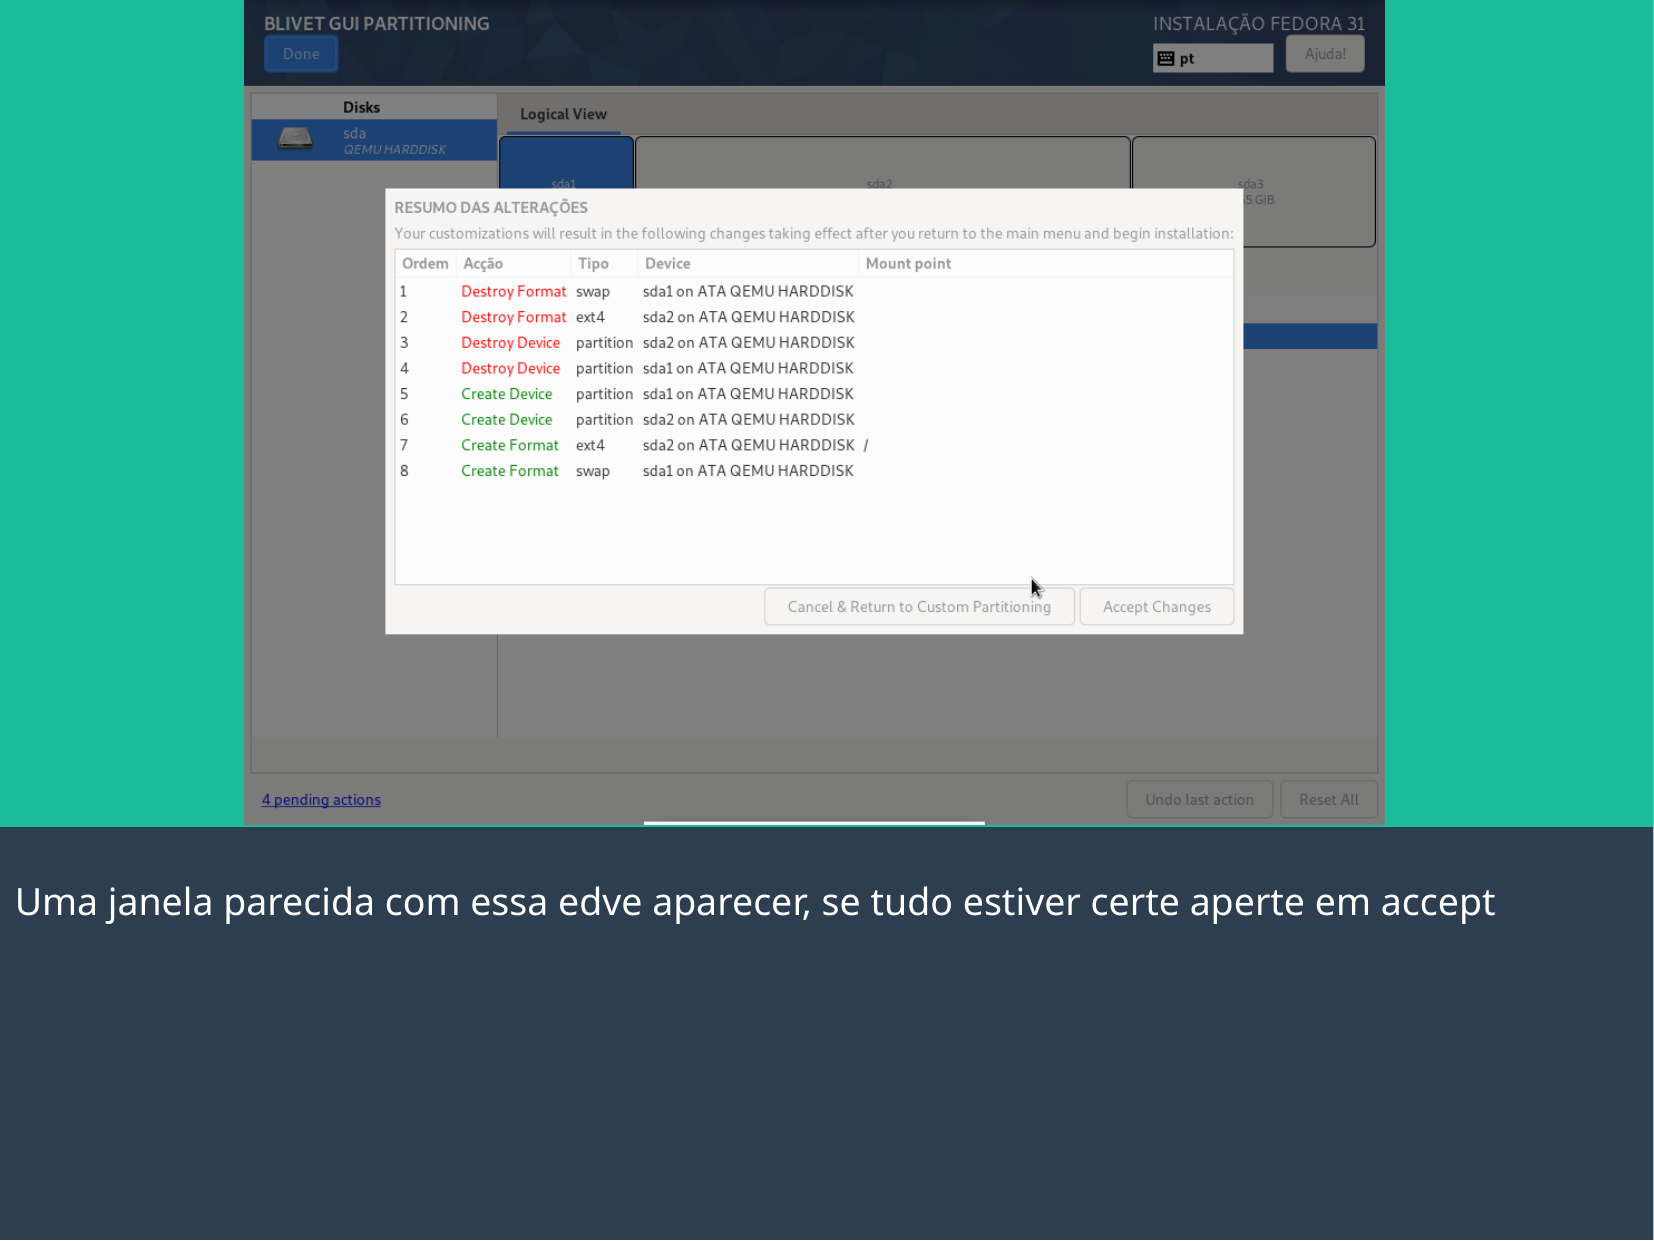

Uma janela parecida com essa edve aparecer, se tudo estiver certe aperte em accept